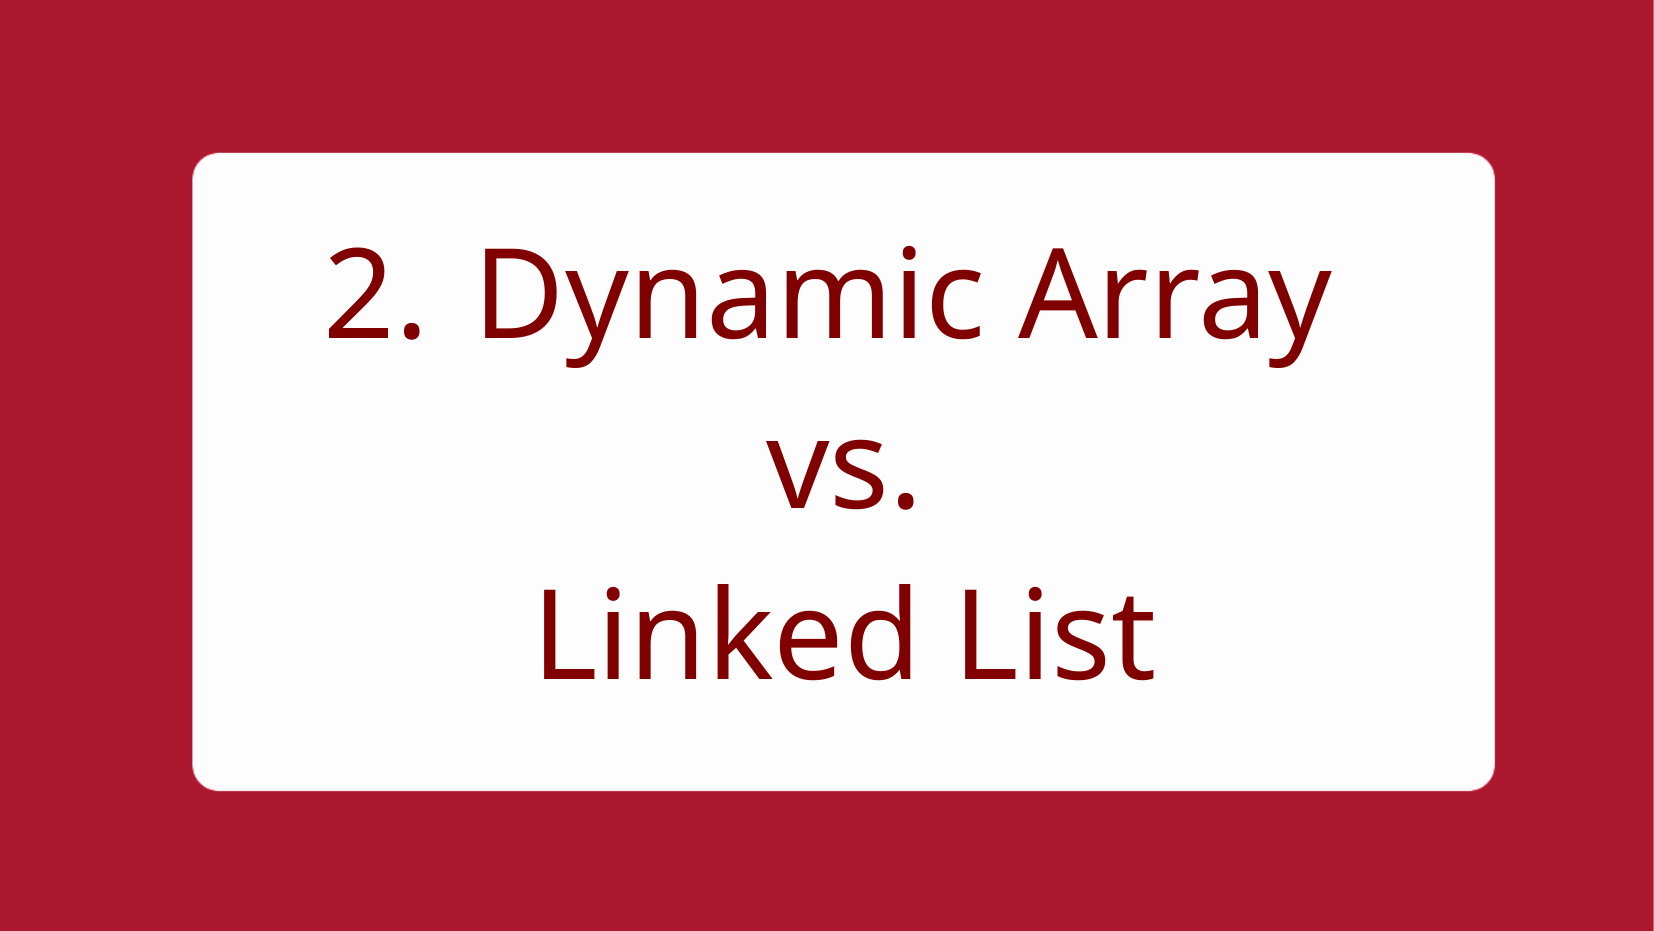

# 2.	Dynamic Array vs. Linked List